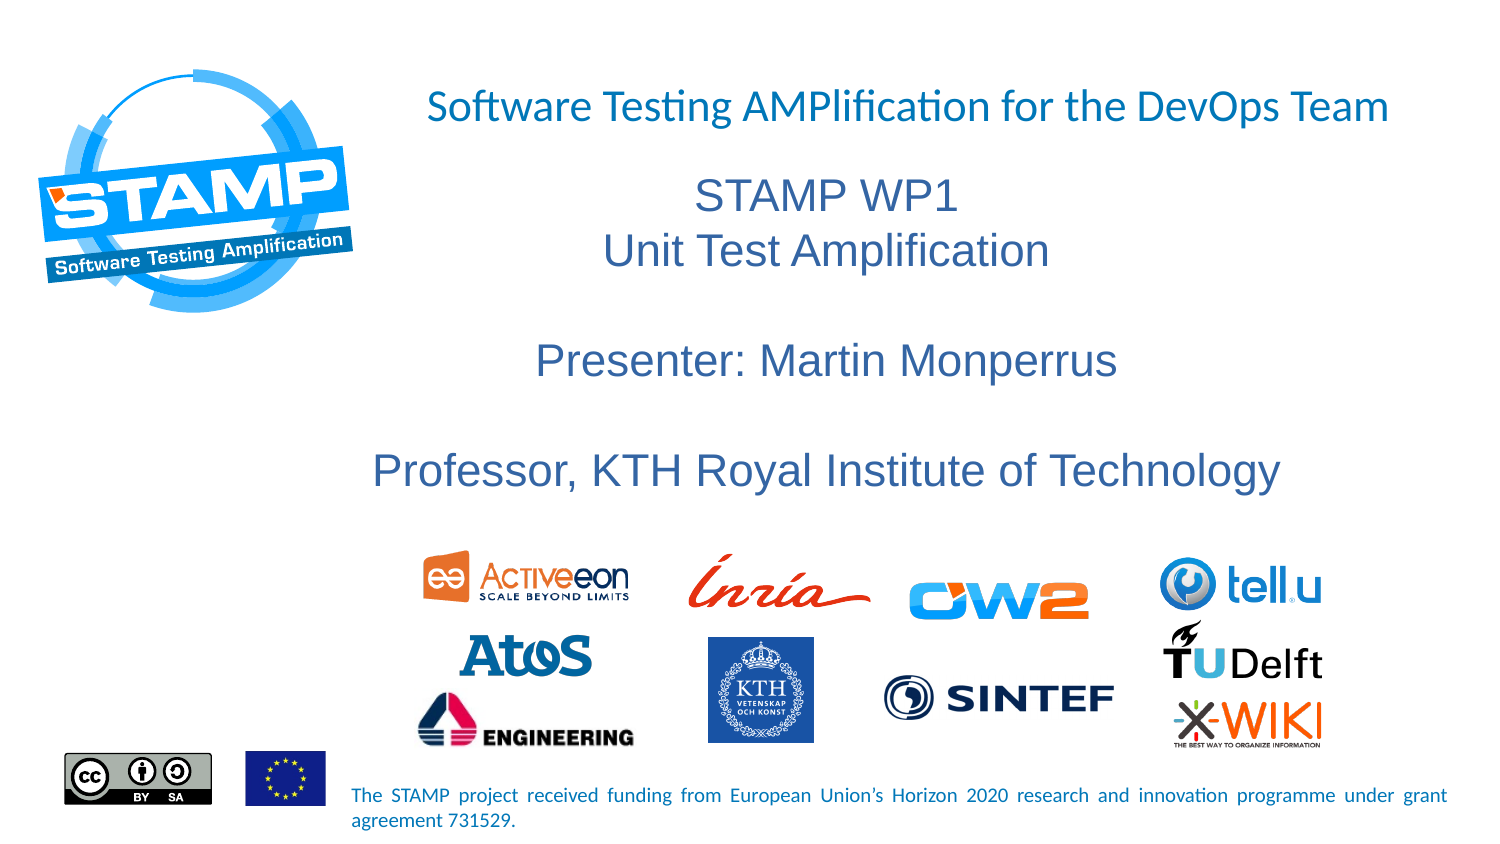

# STAMP WP1 Unit Test Amplification Presenter: Martin Monperrus Professor, KTH Royal Institute of Technology